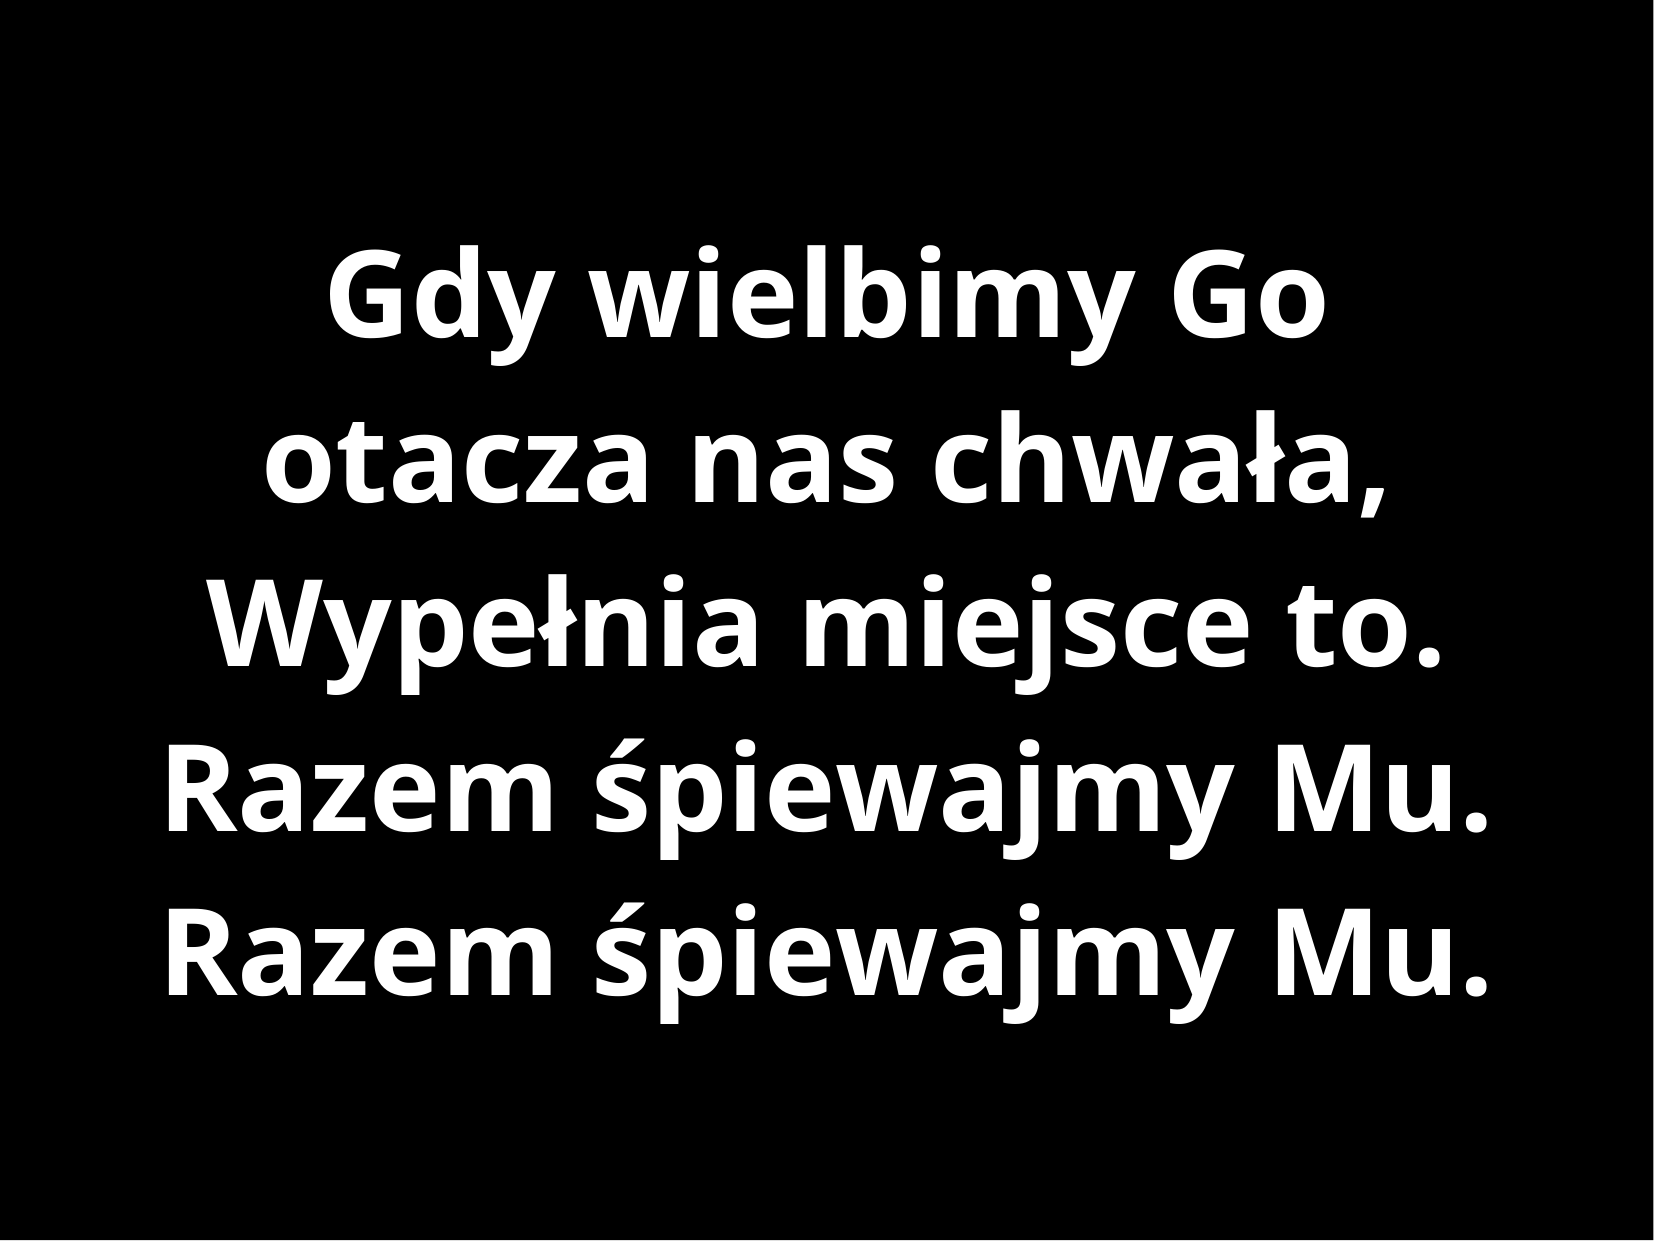

# Gdy wielbimy Go otacza nas chwała, Wypełnia miejsce to. Razem śpiewajmy Mu. Razem śpiewajmy Mu.